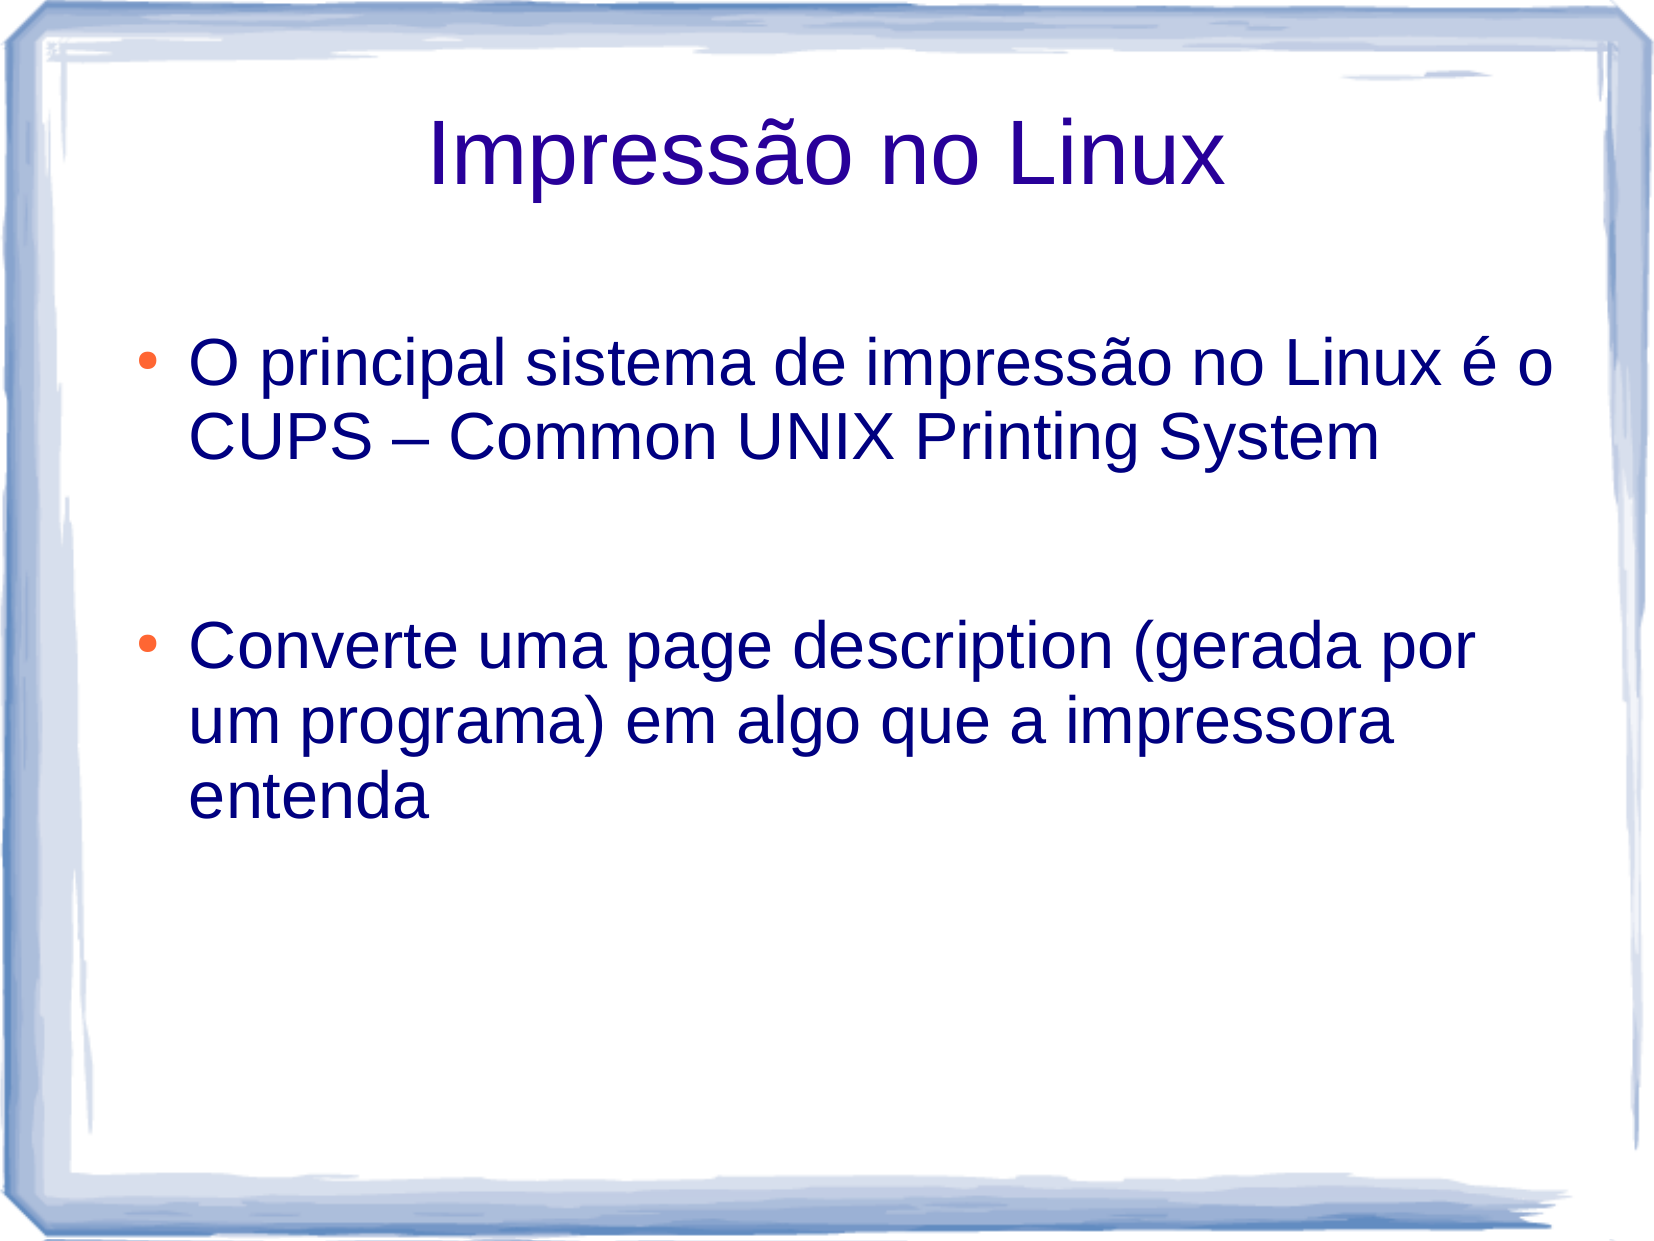

# Impressão no Linux
O principal sistema de impressão no Linux é o CUPS – Common UNIX Printing System
Converte uma page description (gerada por um programa) em algo que a impressora entenda